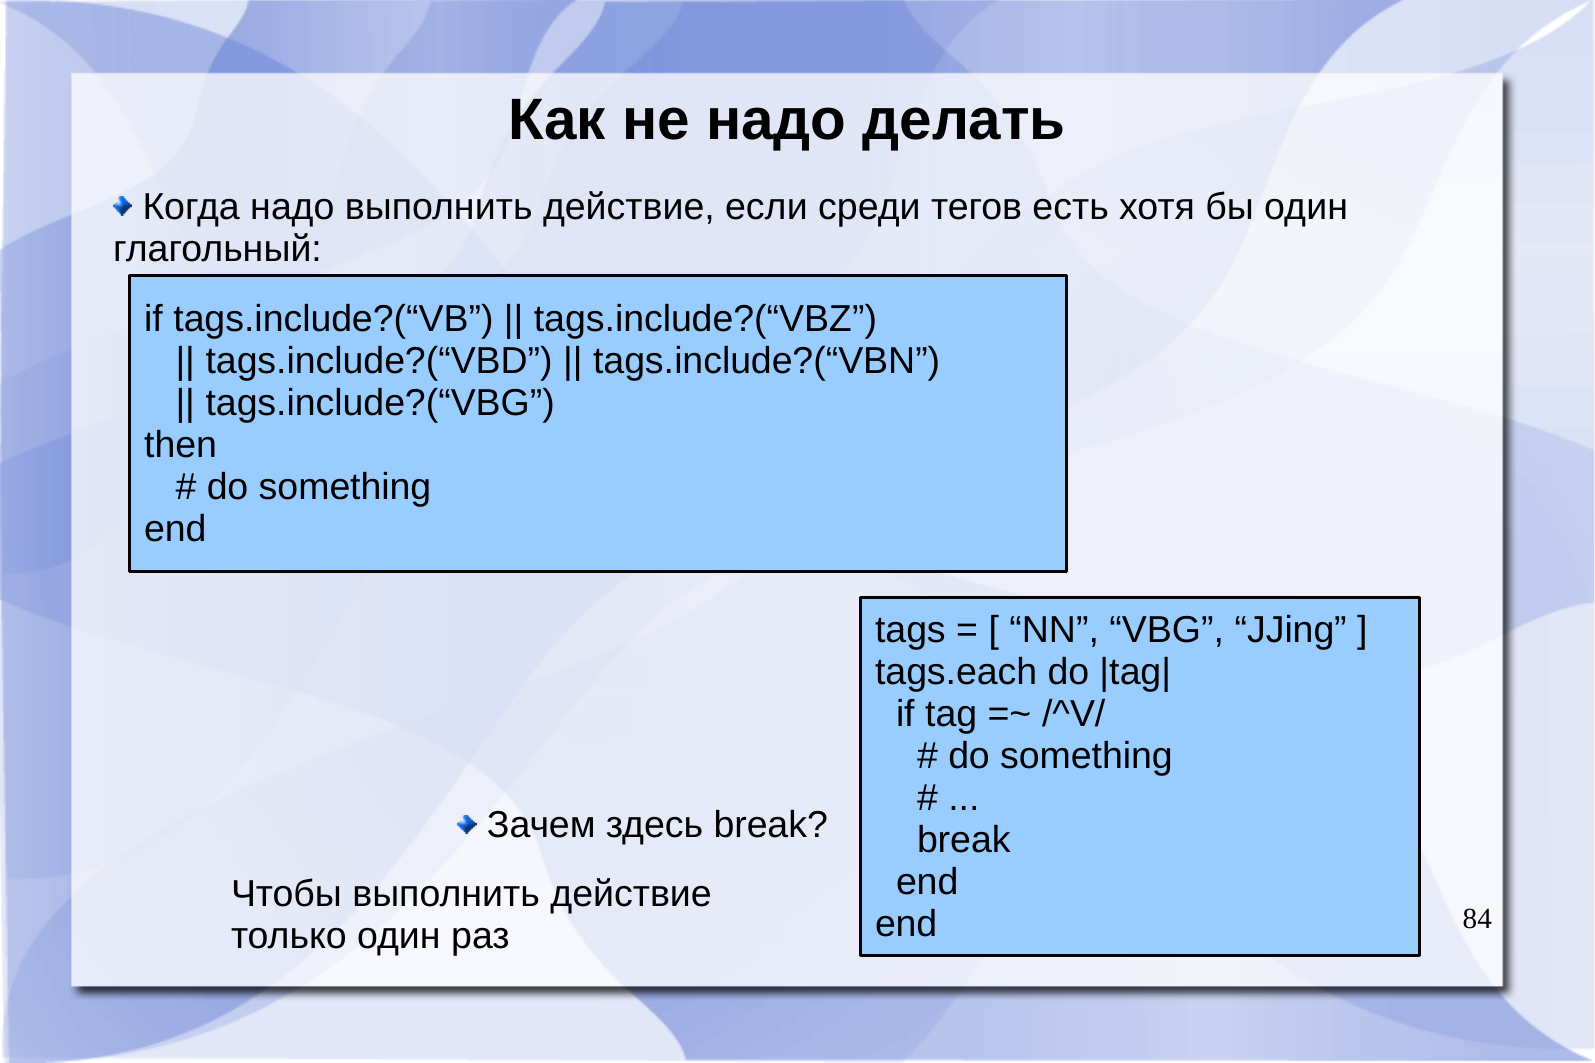

# Как не надо делать
 Когда надо выполнить действие, если среди тегов есть хотя бы один глагольный:
if tags.include?(“VB”) || tags.include?(“VBZ”)
 || tags.include?(“VBD”) || tags.include?(“VBN”)
 || tags.include?(“VBG”)
then
 # do something
end
tags = [ “NN”, “VBG”, “JJing” ]
tags.each do |tag|
 if tag =~ /^V/
 # do something
 # ...
 break
 end
end
 Зачем здесь break?
Чтобы выполнить действие только один раз
84